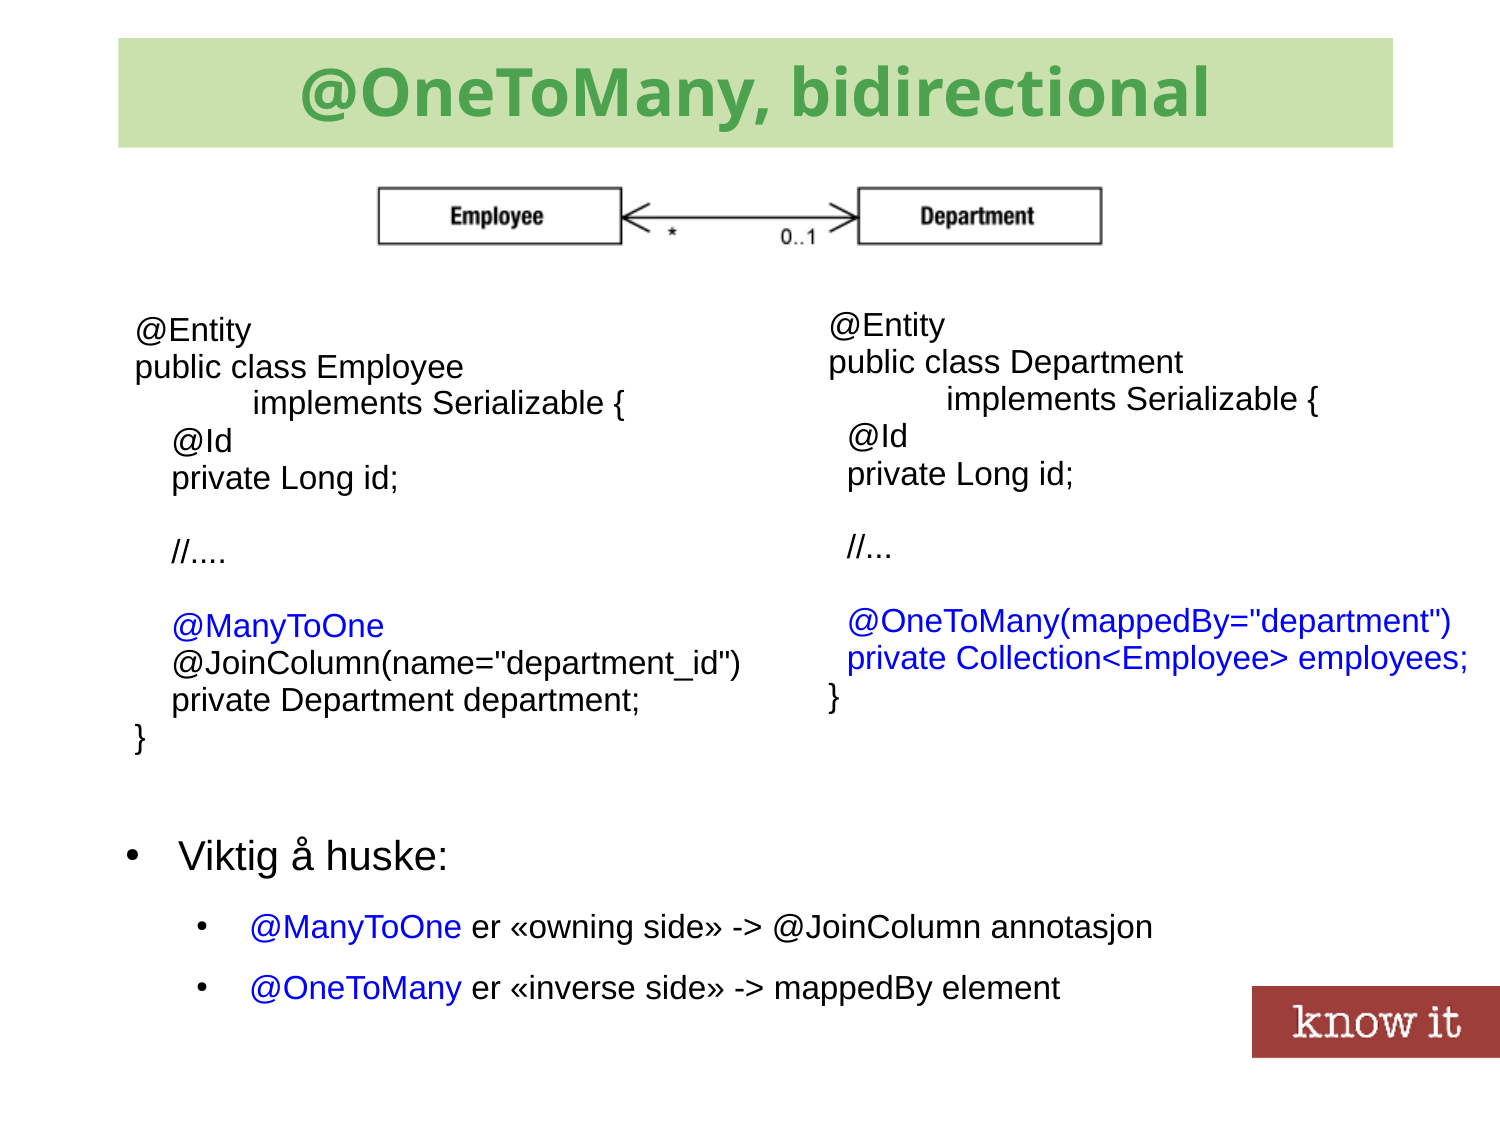

@OneToMany, bidirectional
@Entity
public class Department
		implements Serializable {
 @Id
 private Long id;
 //...
 @OneToMany(mappedBy="department")
 private Collection<Employee> employees;
}
@Entity
public class Employee
		implements Serializable {
 @Id
 private Long id;
 //....
 @ManyToOne
 @JoinColumn(name="department_id")
 private Department department;
}
# Viktig å huske:
@ManyToOne er «owning side» -> @JoinColumn annotasjon
@OneToMany er «inverse side» -> mappedBy element